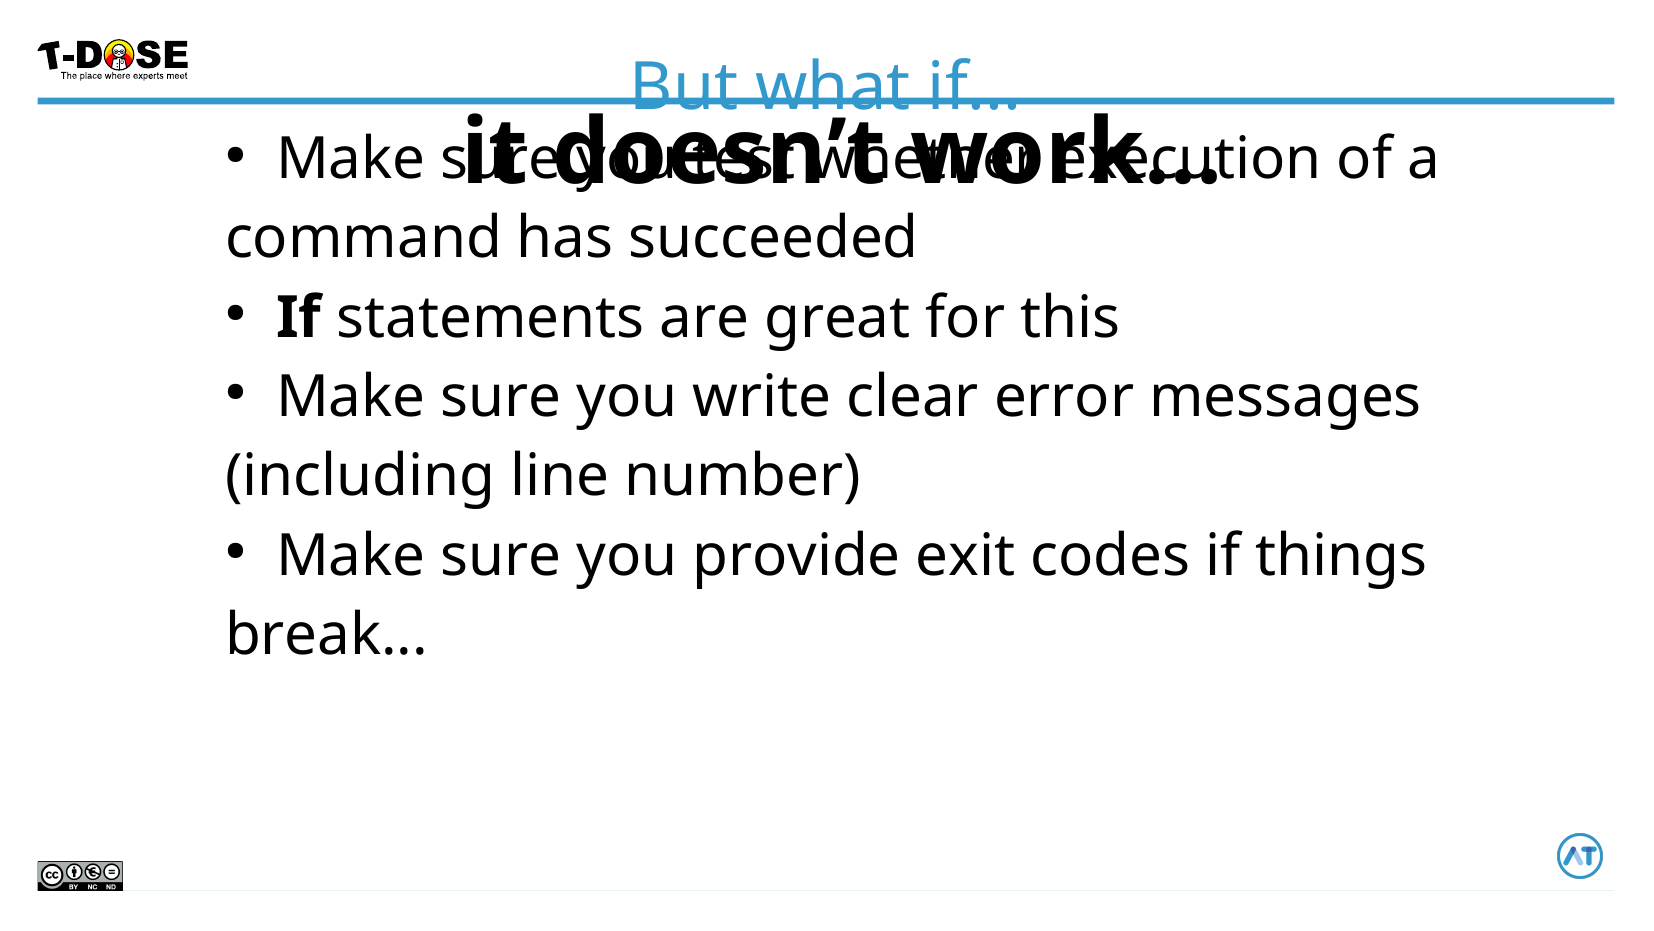

But what if...
it doesn’t work...
 Make sure you test whether execution of a command has succeeded
 If statements are great for this
 Make sure you write clear error messages (including line number)
 Make sure you provide exit codes if things break...